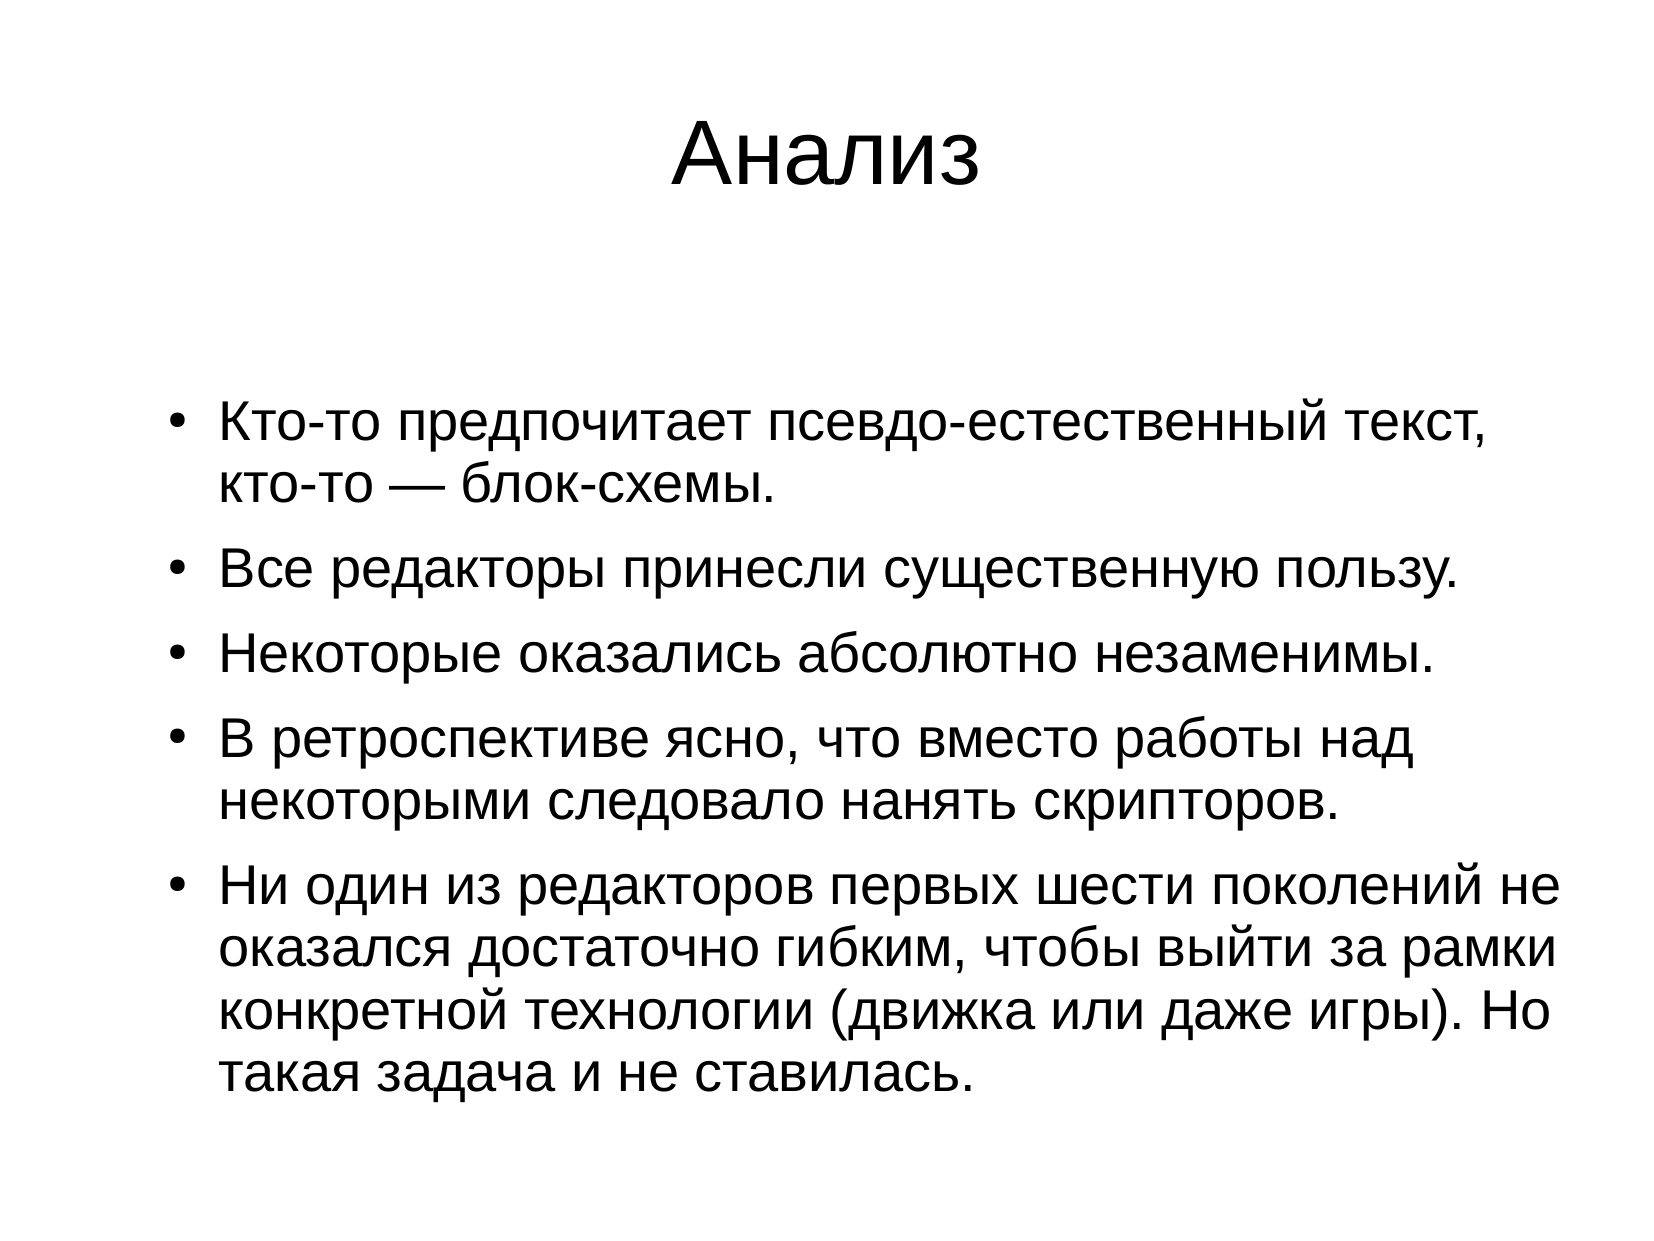

# Анализ
Кто-то предпочитает псевдо-естественный текст, кто-то — блок-схемы.
Все редакторы принесли существенную пользу.
Некоторые оказались абсолютно незаменимы.
В ретроспективе ясно, что вместо работы над некоторыми следовало нанять скрипторов.
Ни один из редакторов первых шести поколений не оказался достаточно гибким, чтобы выйти за рамки конкретной технологии (движка или даже игры). Но такая задача и не ставилась.